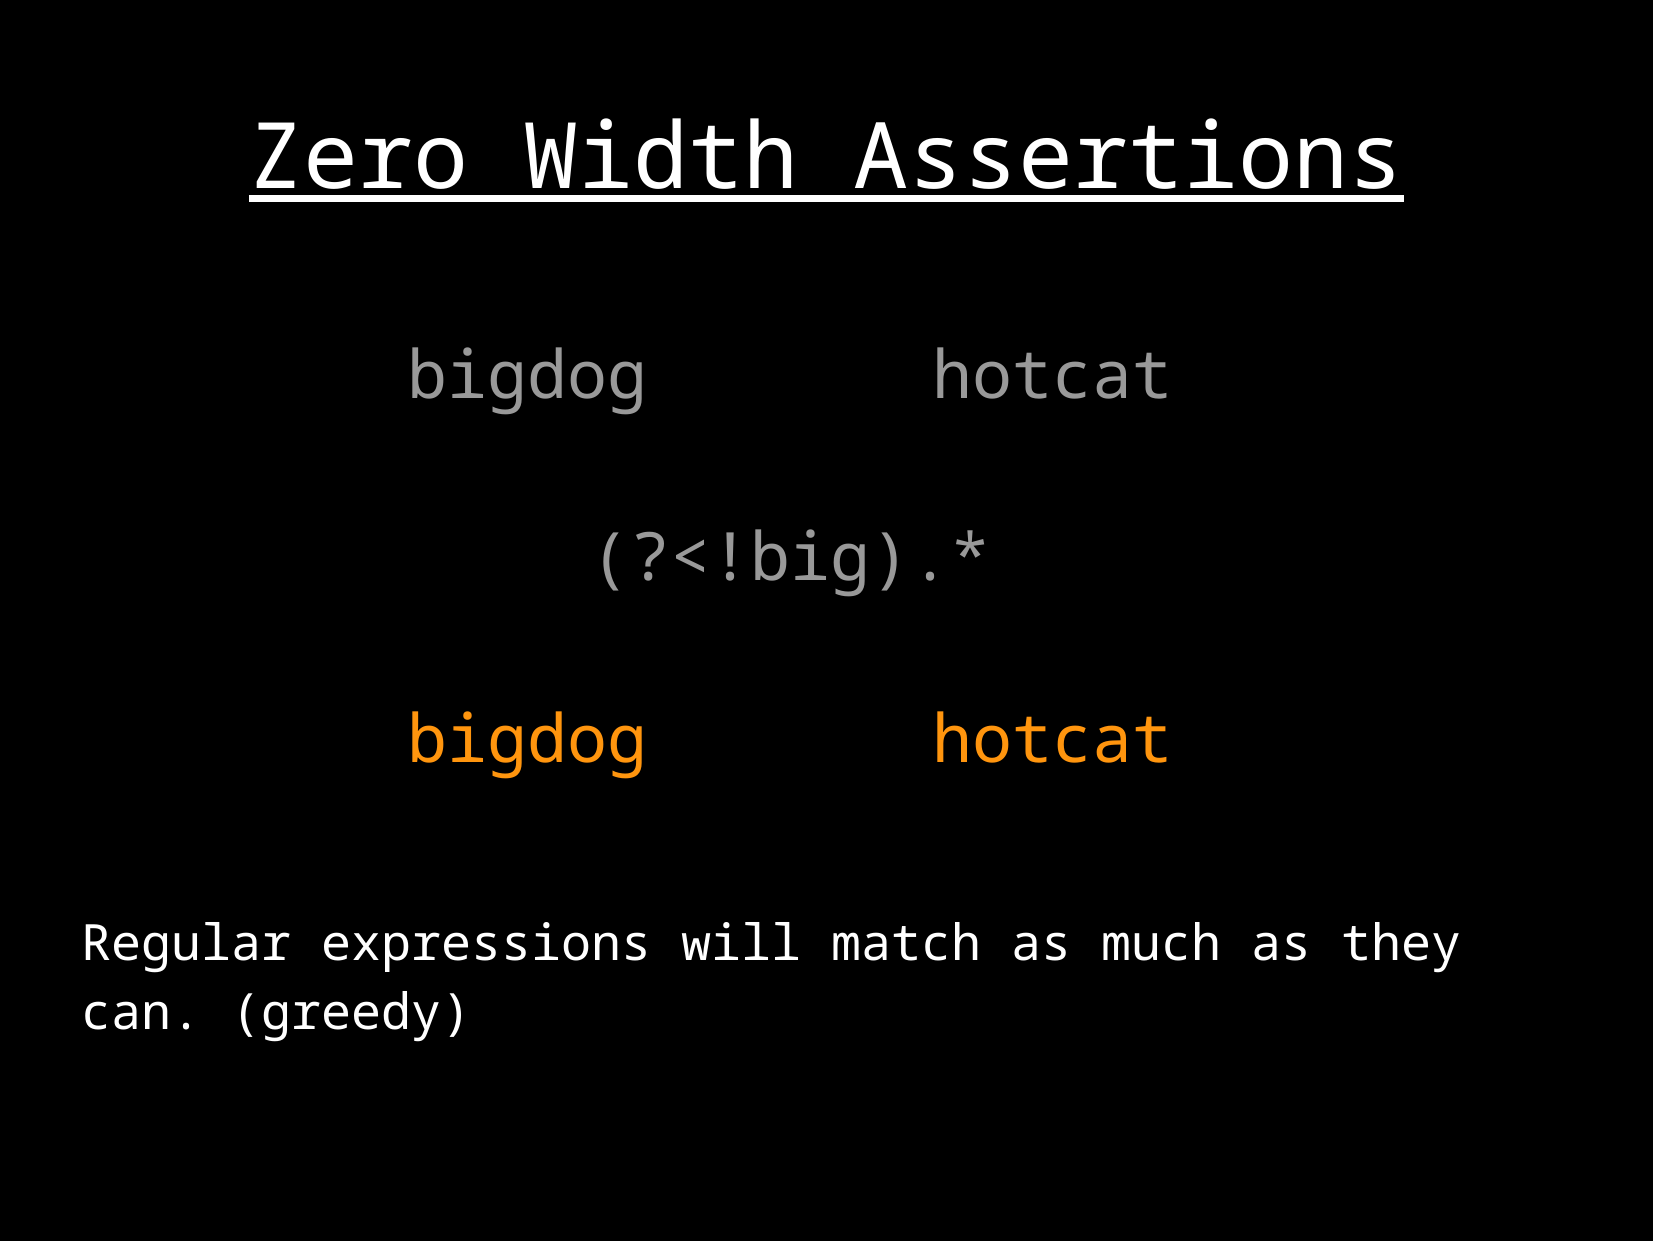

# Zero Width Assertions
bigdog				hotcat
(?<!big).*
bigdog				hotcat
Regular expressions will match as much as they can. (greedy)